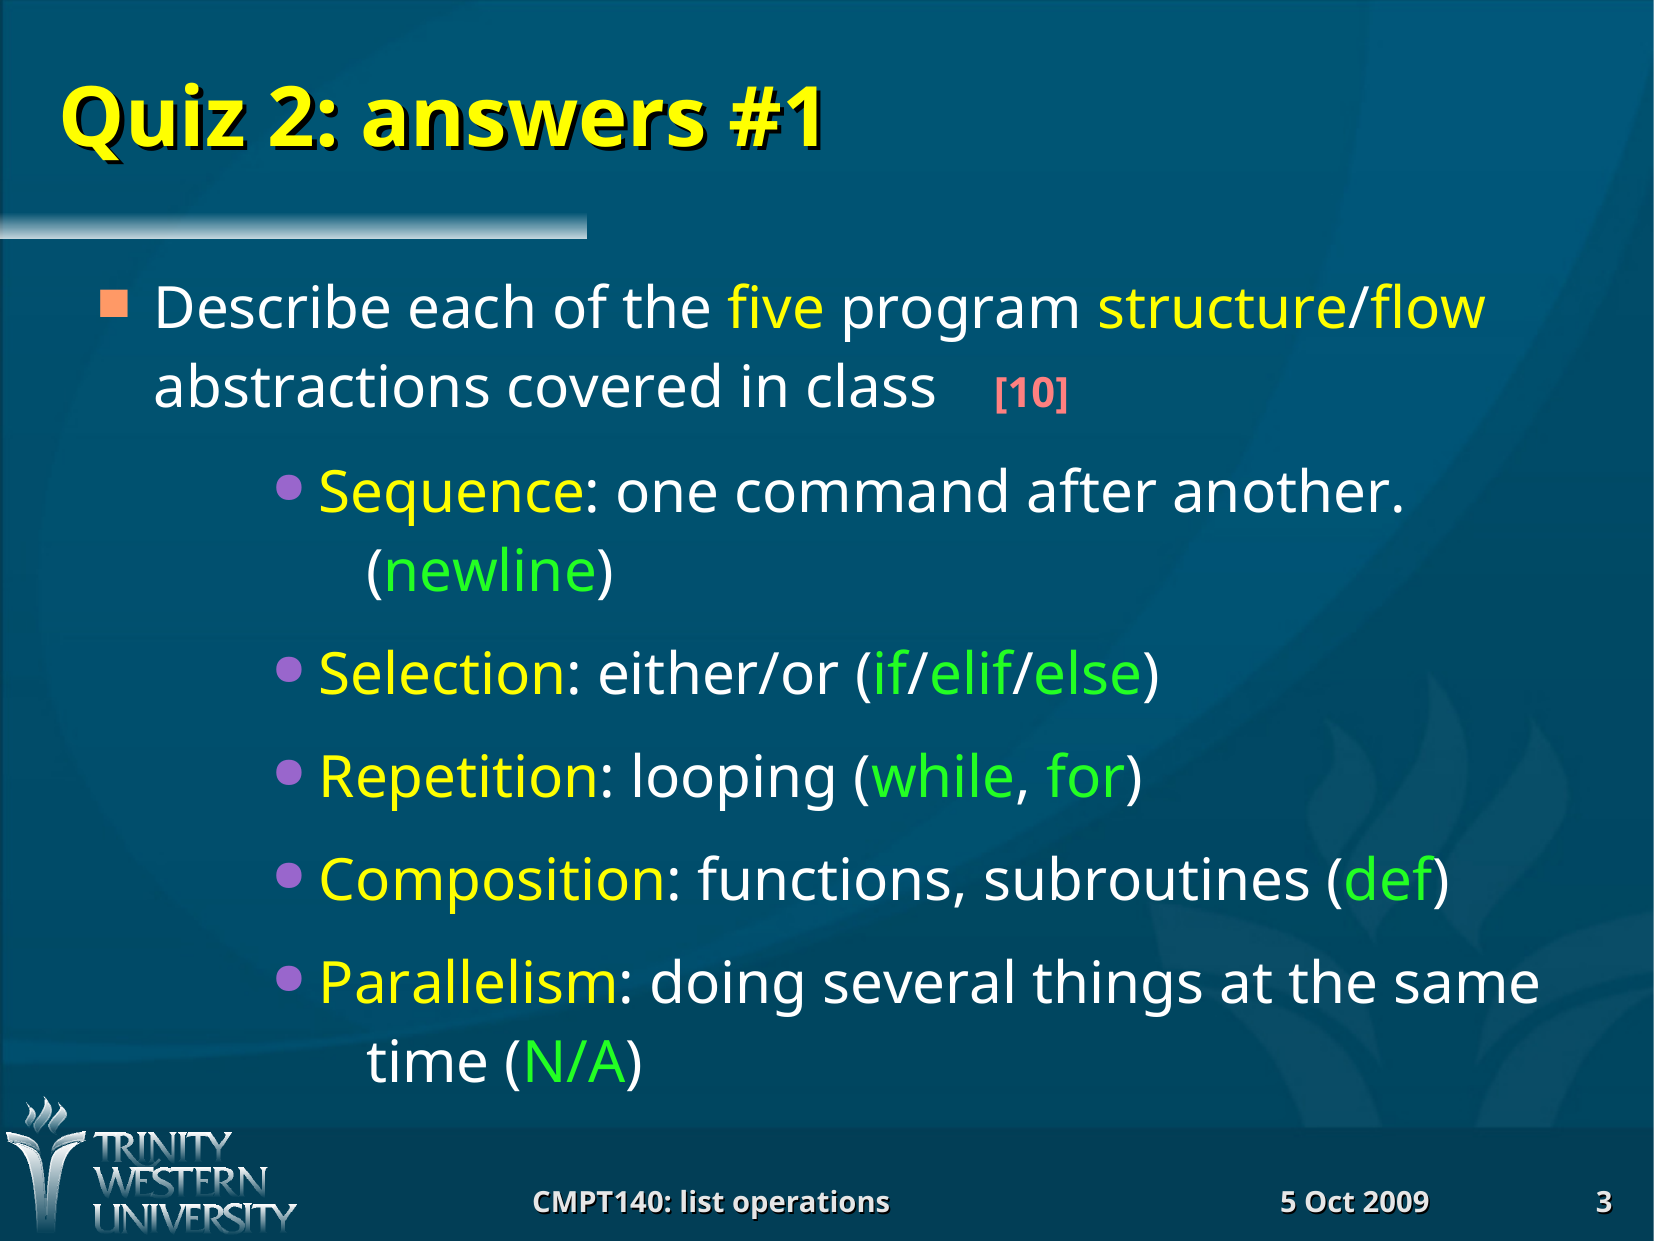

# Quiz 2: answers #1
Describe each of the five program structure/flow abstractions covered in class	 [10]
Sequence: one command after another. (newline)
Selection: either/or (if/elif/else)
Repetition: looping (while, for)
Composition: functions, subroutines (def)
Parallelism: doing several things at the same time (N/A)
CMPT140: list operations
5 Oct 2009
3